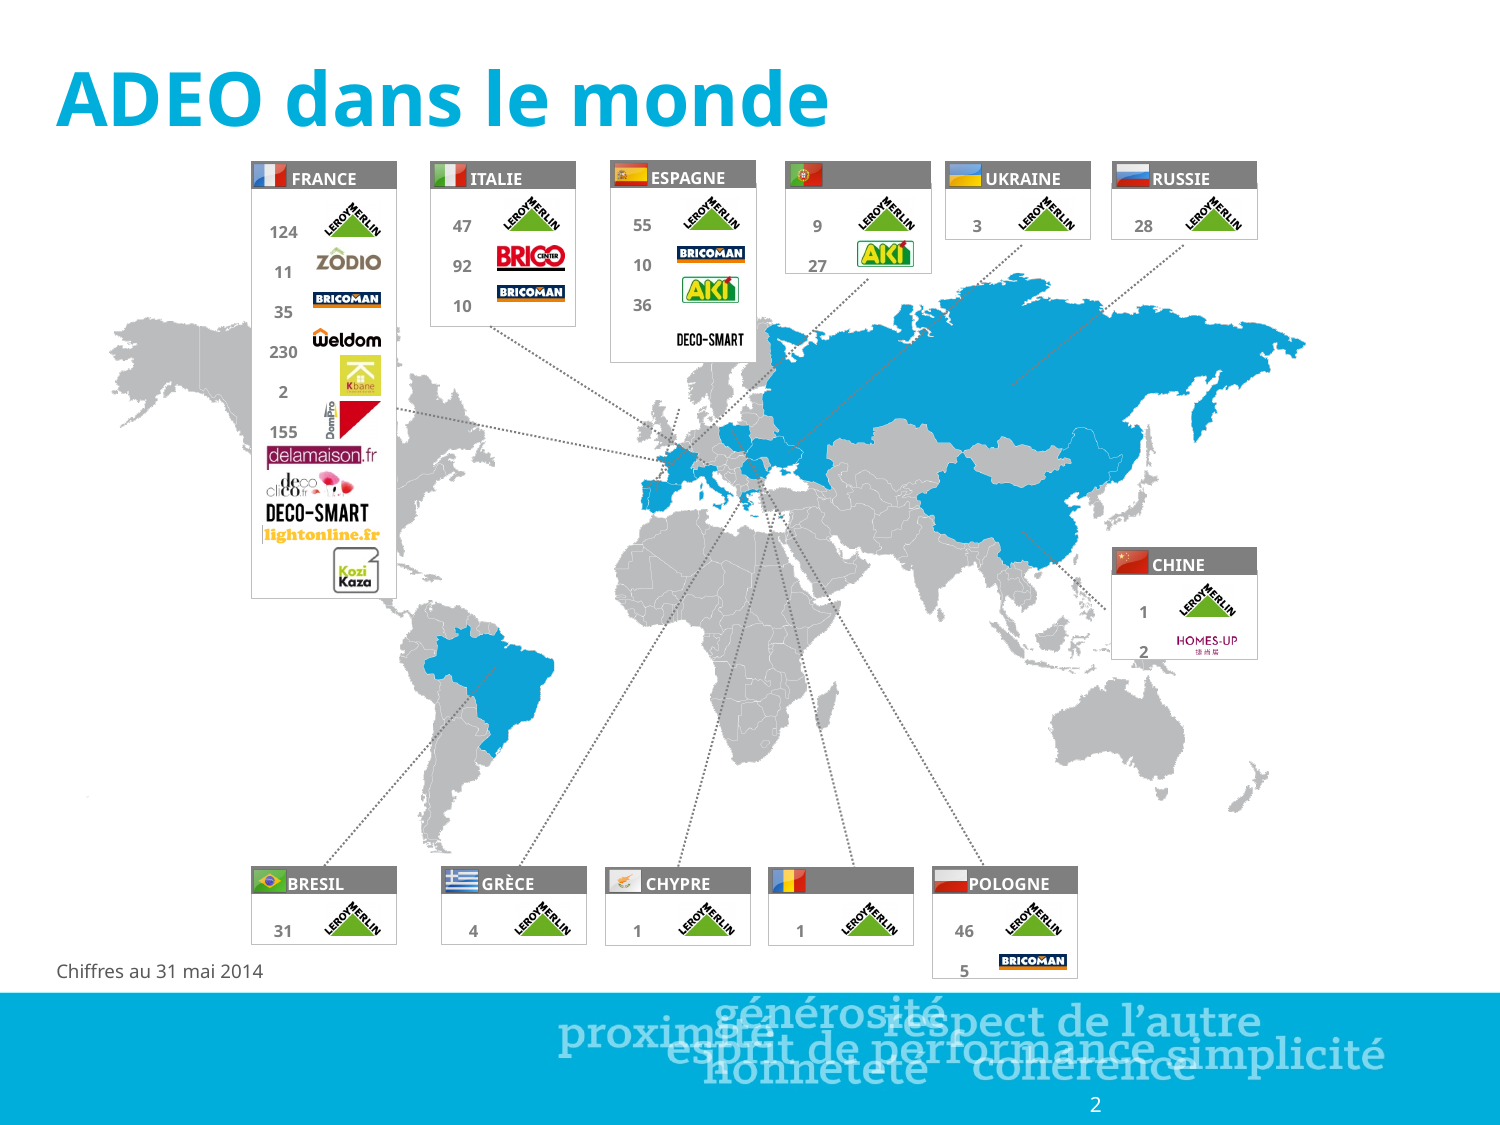

# ADEO dans le monde
 ESPAGNE
55
10
36
 PORTUGAL
9
27
 ITALIE
47
92
10
 UKRAINE
3
 RUSSIE
28
 FRANCE
124
11
35
230
2
155
 CHINE
1
2
 BRESIL
31
 GRèce
4
 CHYPRE
1
 ROUMANIE
1
 POLOGNE
46
5
Chiffres au 31 mai 2014